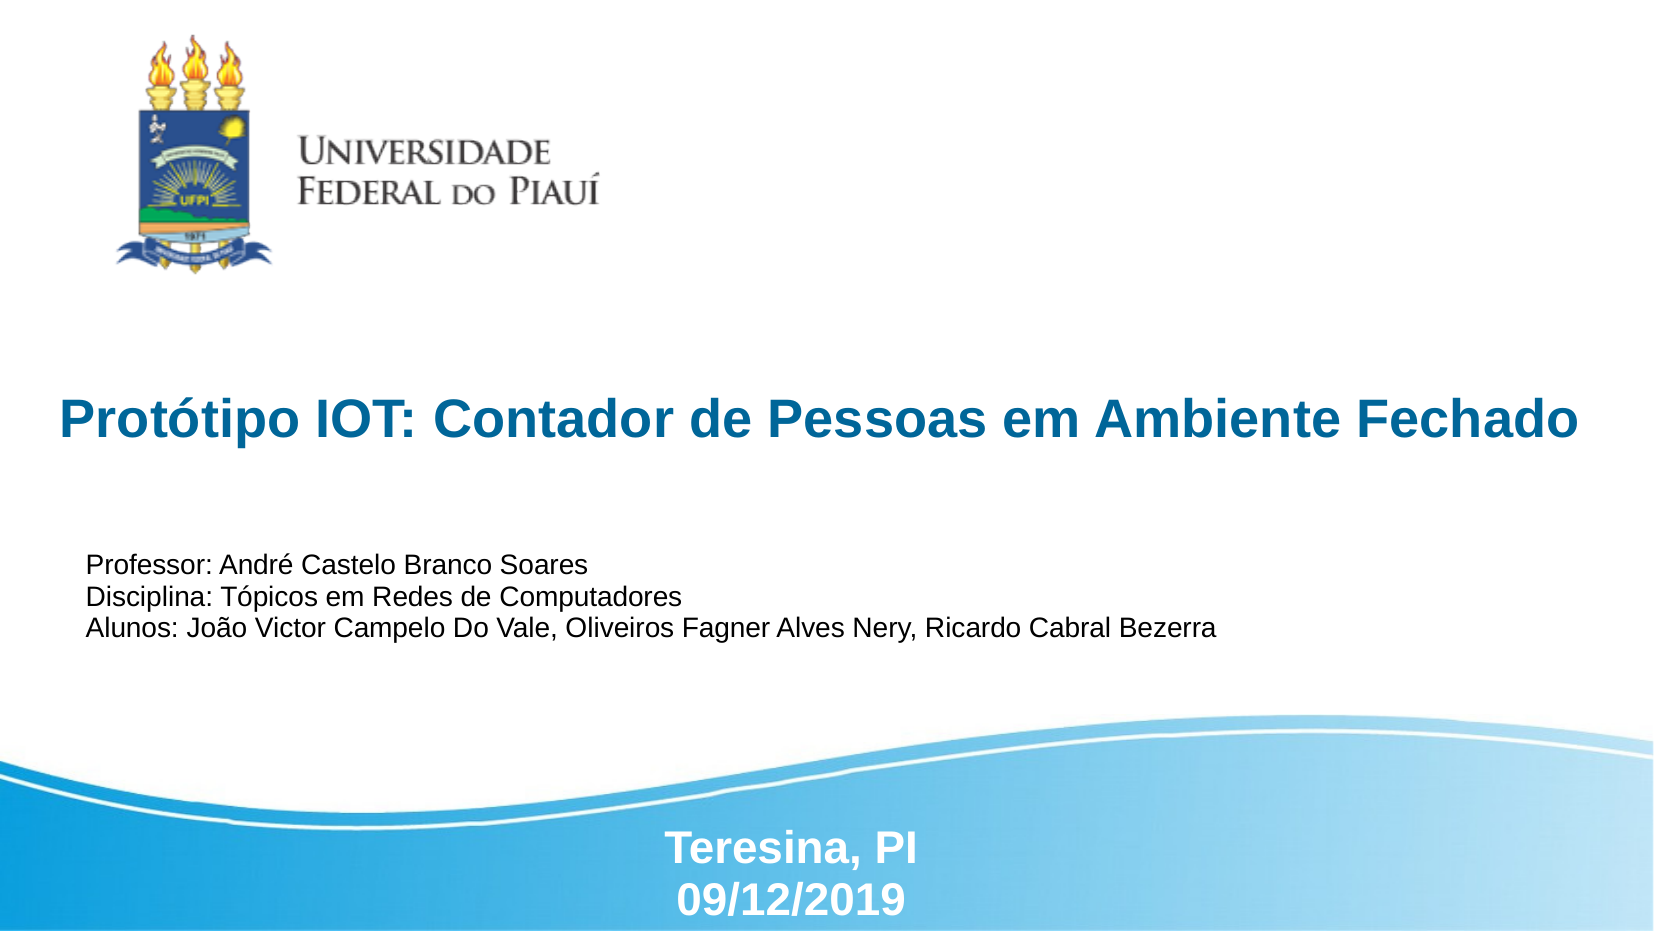

# Protótipo IOT: Contador de Pessoas em Ambiente Fechado
Professor: André Castelo Branco Soares
Disciplina: Tópicos em Redes de Computadores
Alunos: João Victor Campelo Do Vale, Oliveiros Fagner Alves Nery, Ricardo Cabral Bezerra
Teresina, PI
09/12/2019